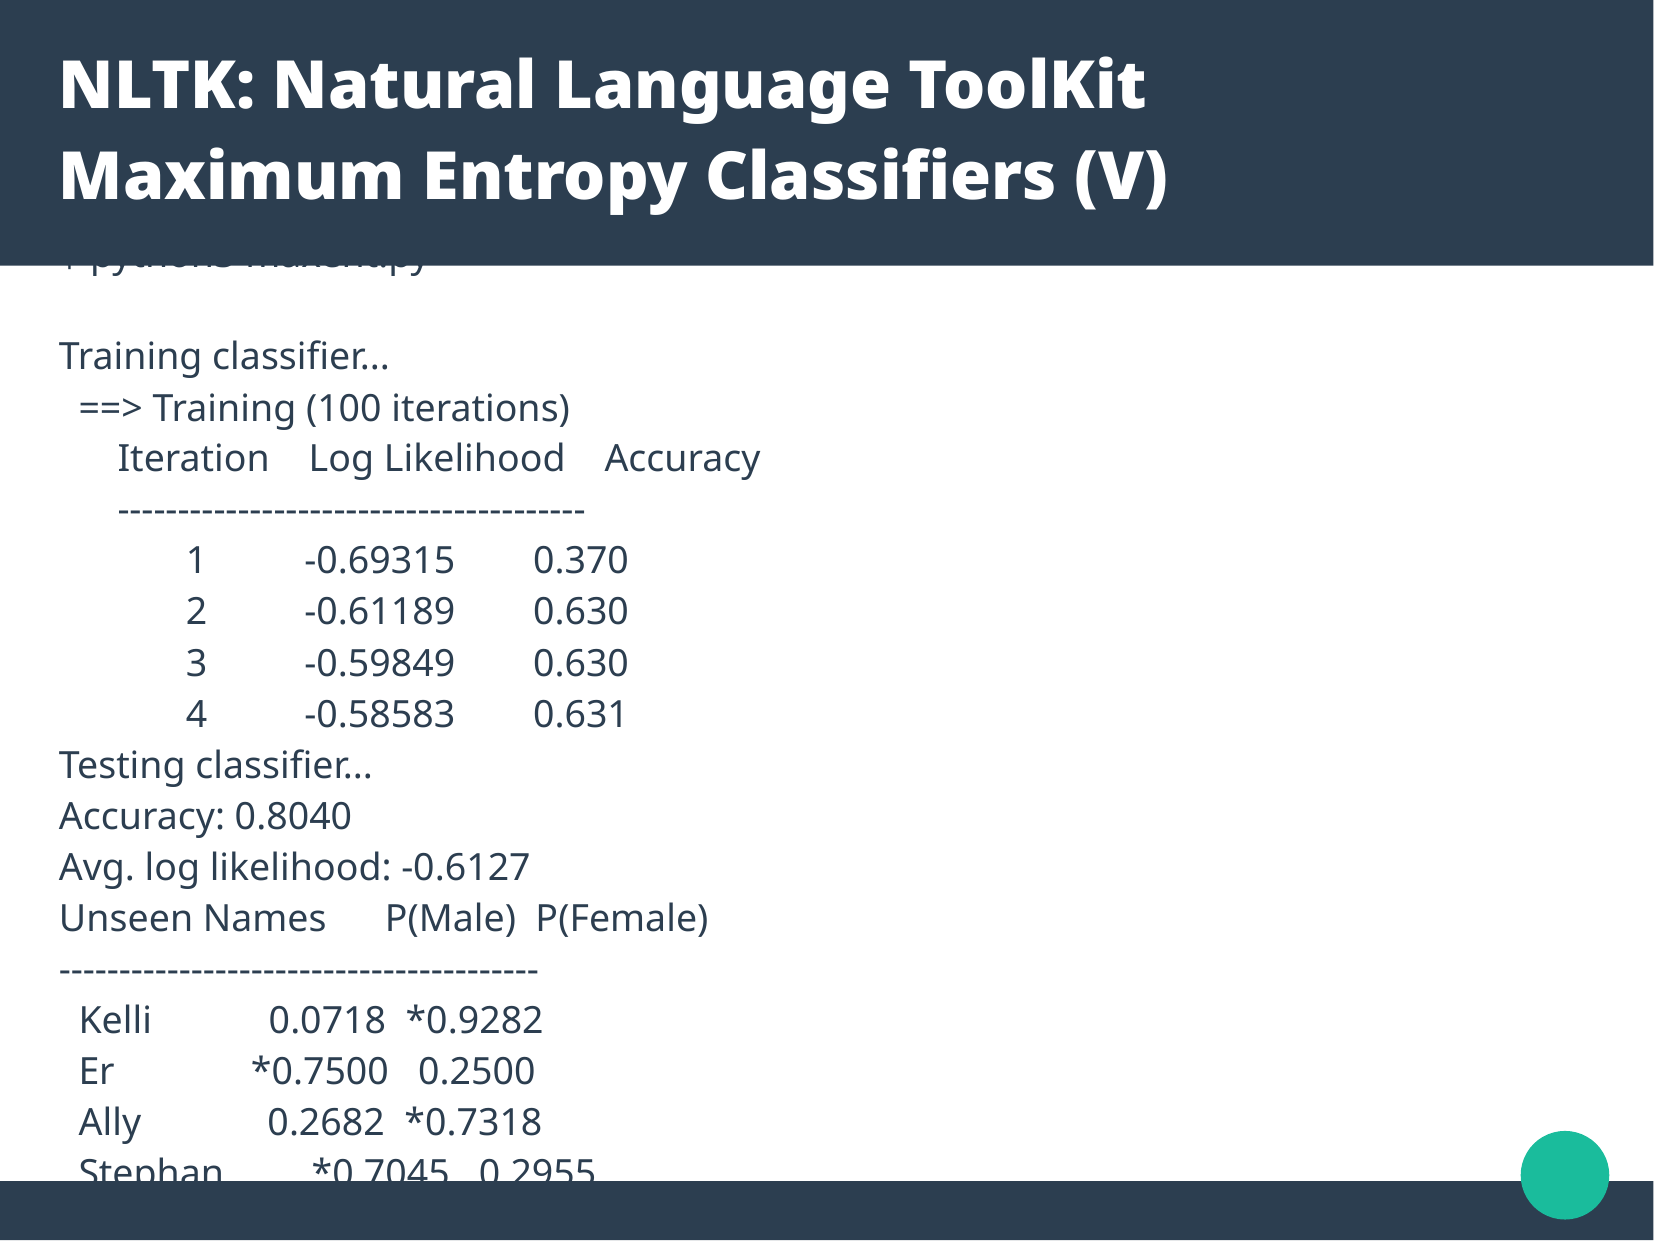

# NLTK: Natural Language ToolKit Maximum Entropy Classifiers (V)
$ python3 maxent.py
Training classifier...
 ==> Training (100 iterations)
 Iteration Log Likelihood Accuracy
 ---------------------------------------
 1 -0.69315 0.370
 2 -0.61189 0.630
 3 -0.59849 0.630
 4 -0.58583 0.631
Testing classifier...
Accuracy: 0.8040
Avg. log likelihood: -0.6127
Unseen Names P(Male) P(Female)
----------------------------------------
 Kelli 0.0718 *0.9282
 Er *0.7500 0.2500
 Ally 0.2682 *0.7318
 Stephan *0.7045 0.2955
 Chriss 0.5568 *0.4432